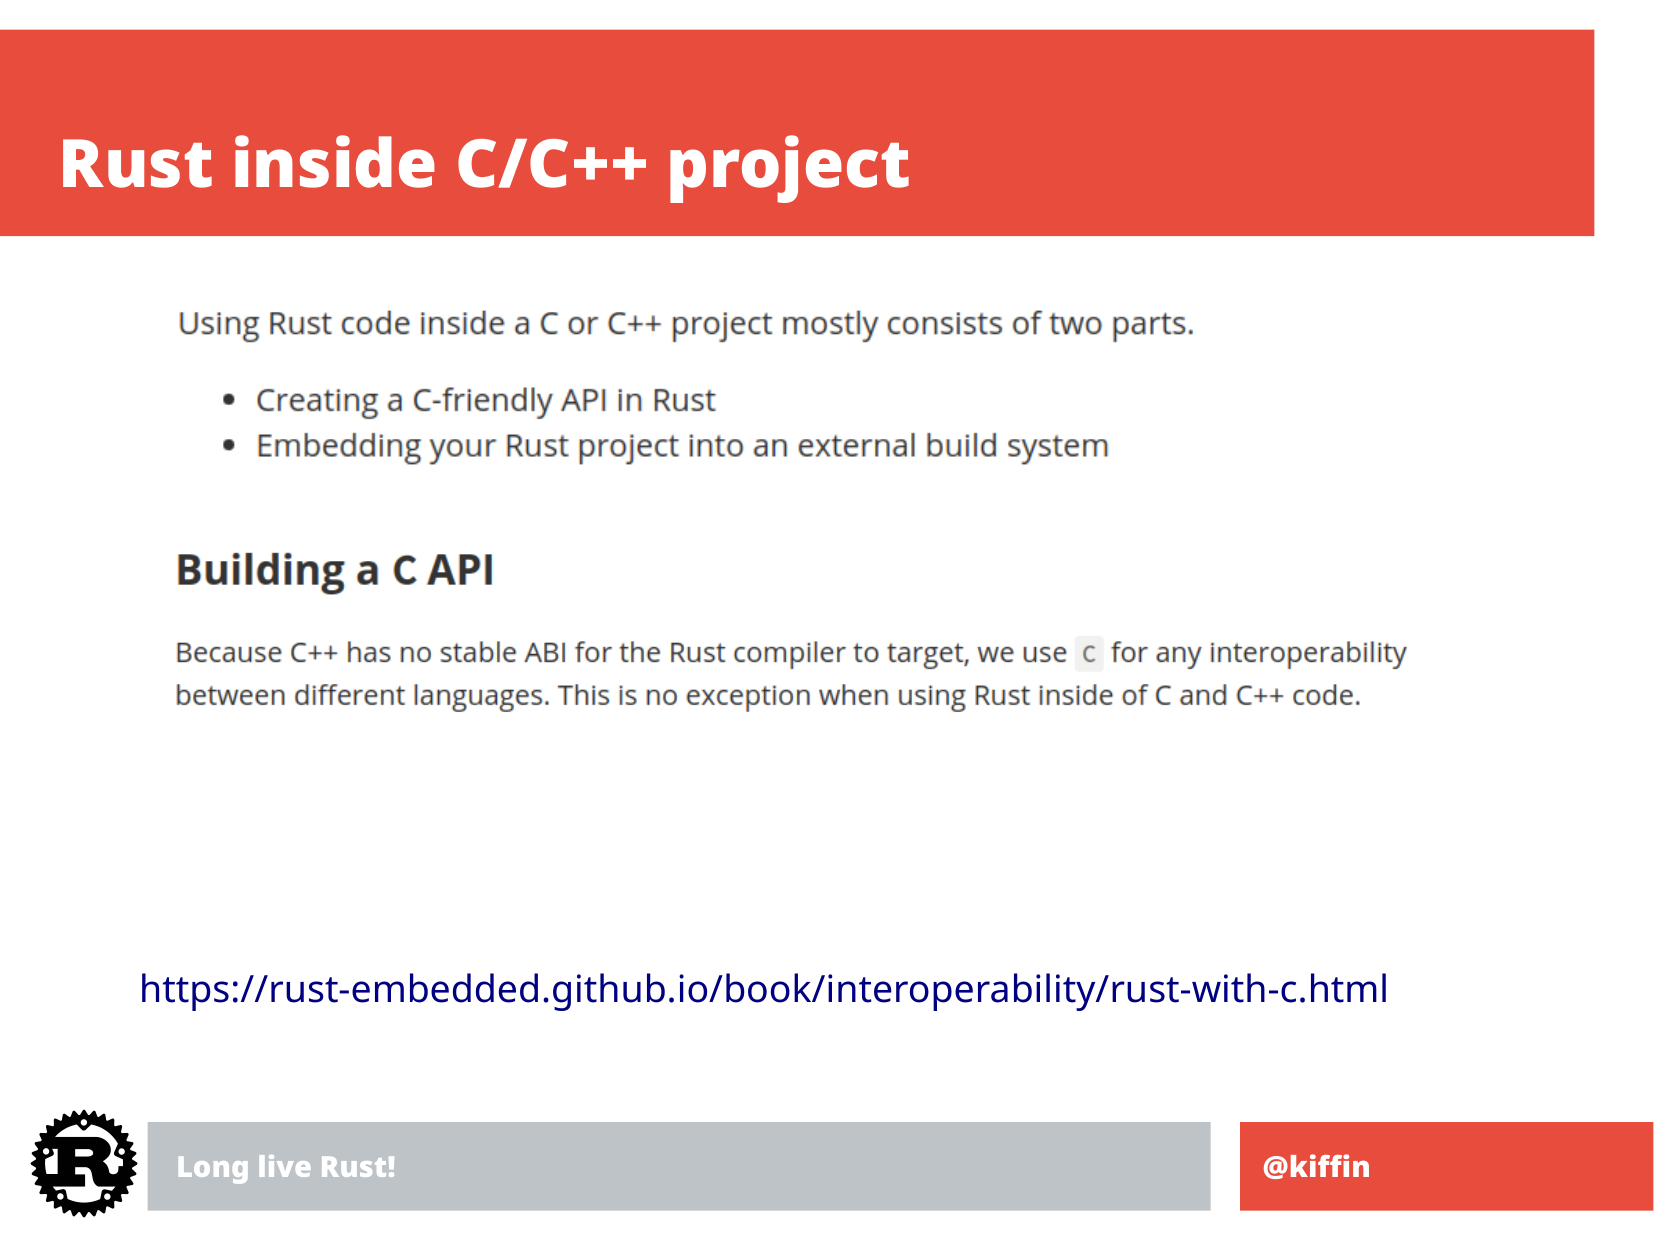

# Rust inside C/C++ project
https://rust-embedded.github.io/book/interoperability/rust-with-c.html
Long live Rust!
@kiffin